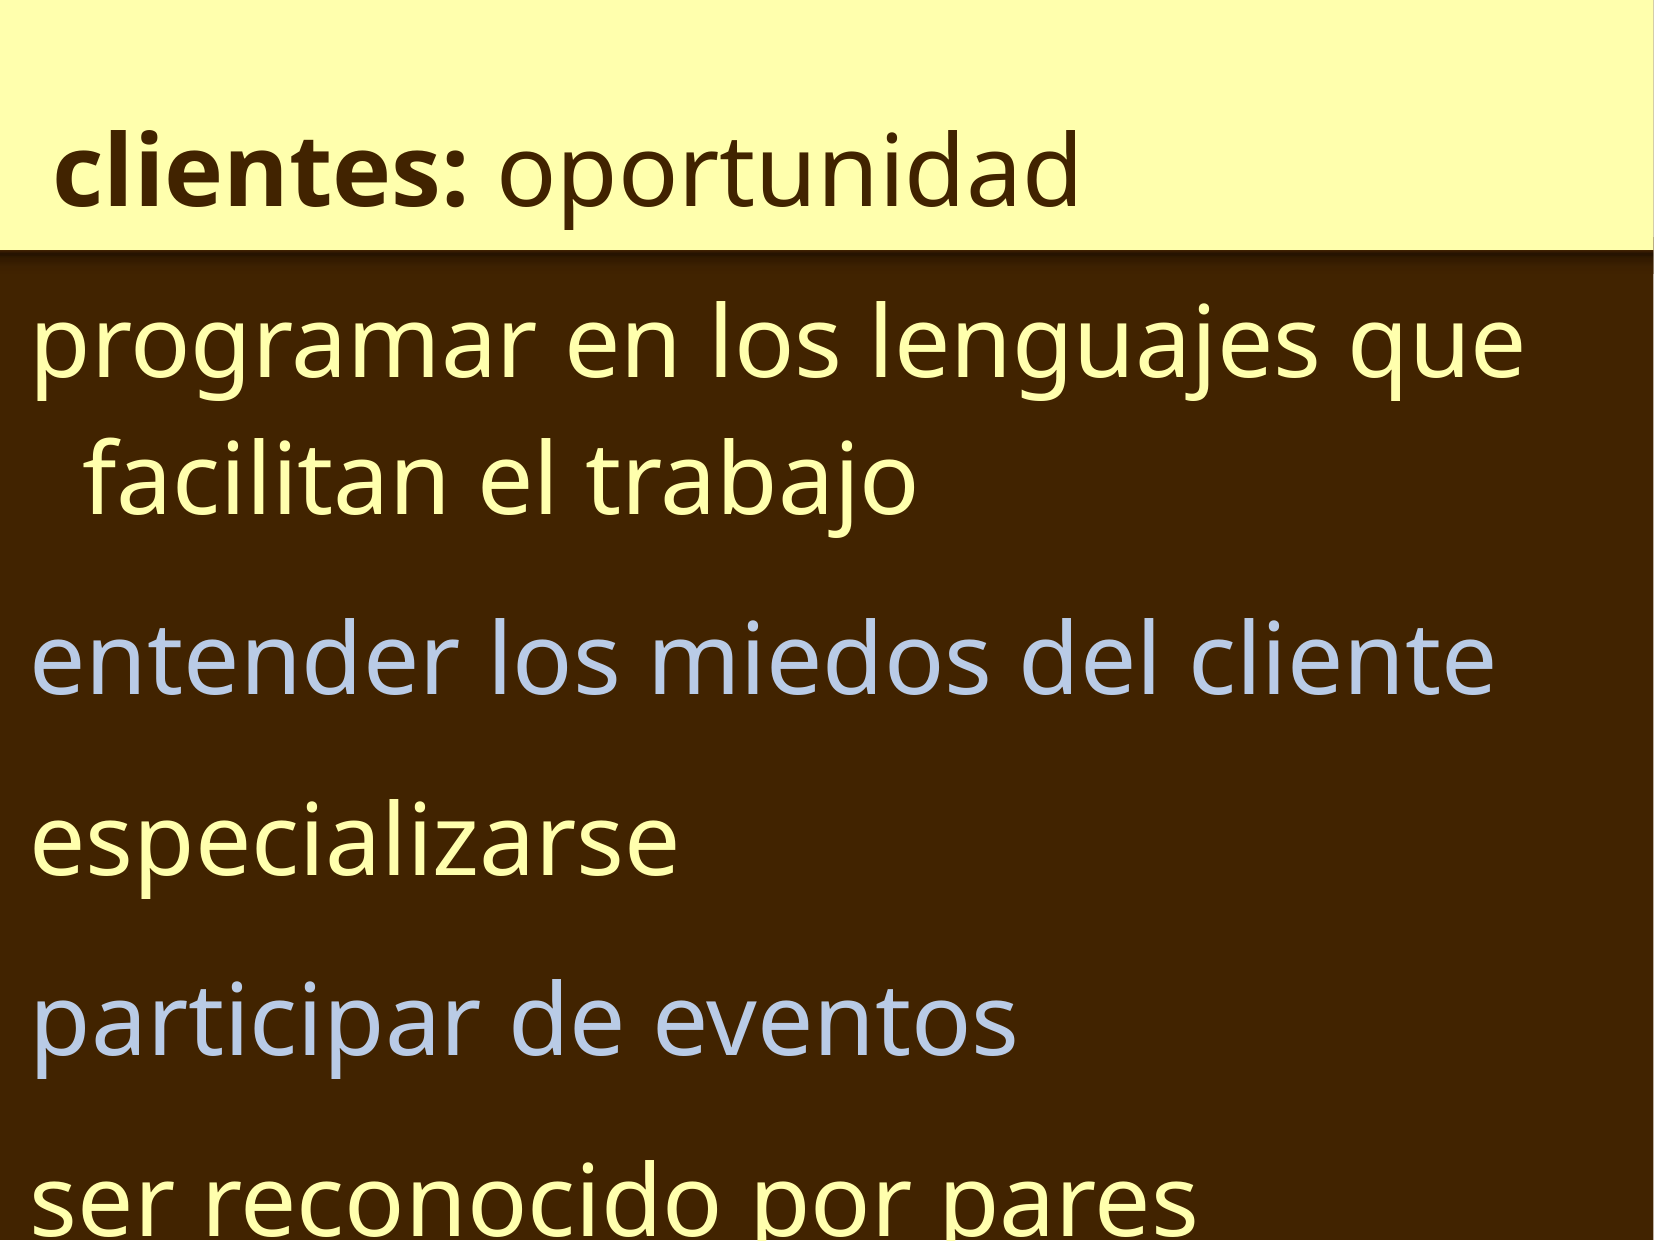

# clientes: oportunidad
programar en los lenguajes que facilitan el trabajo
entender los miedos del cliente
especializarse
participar de eventos
ser reconocido por pares